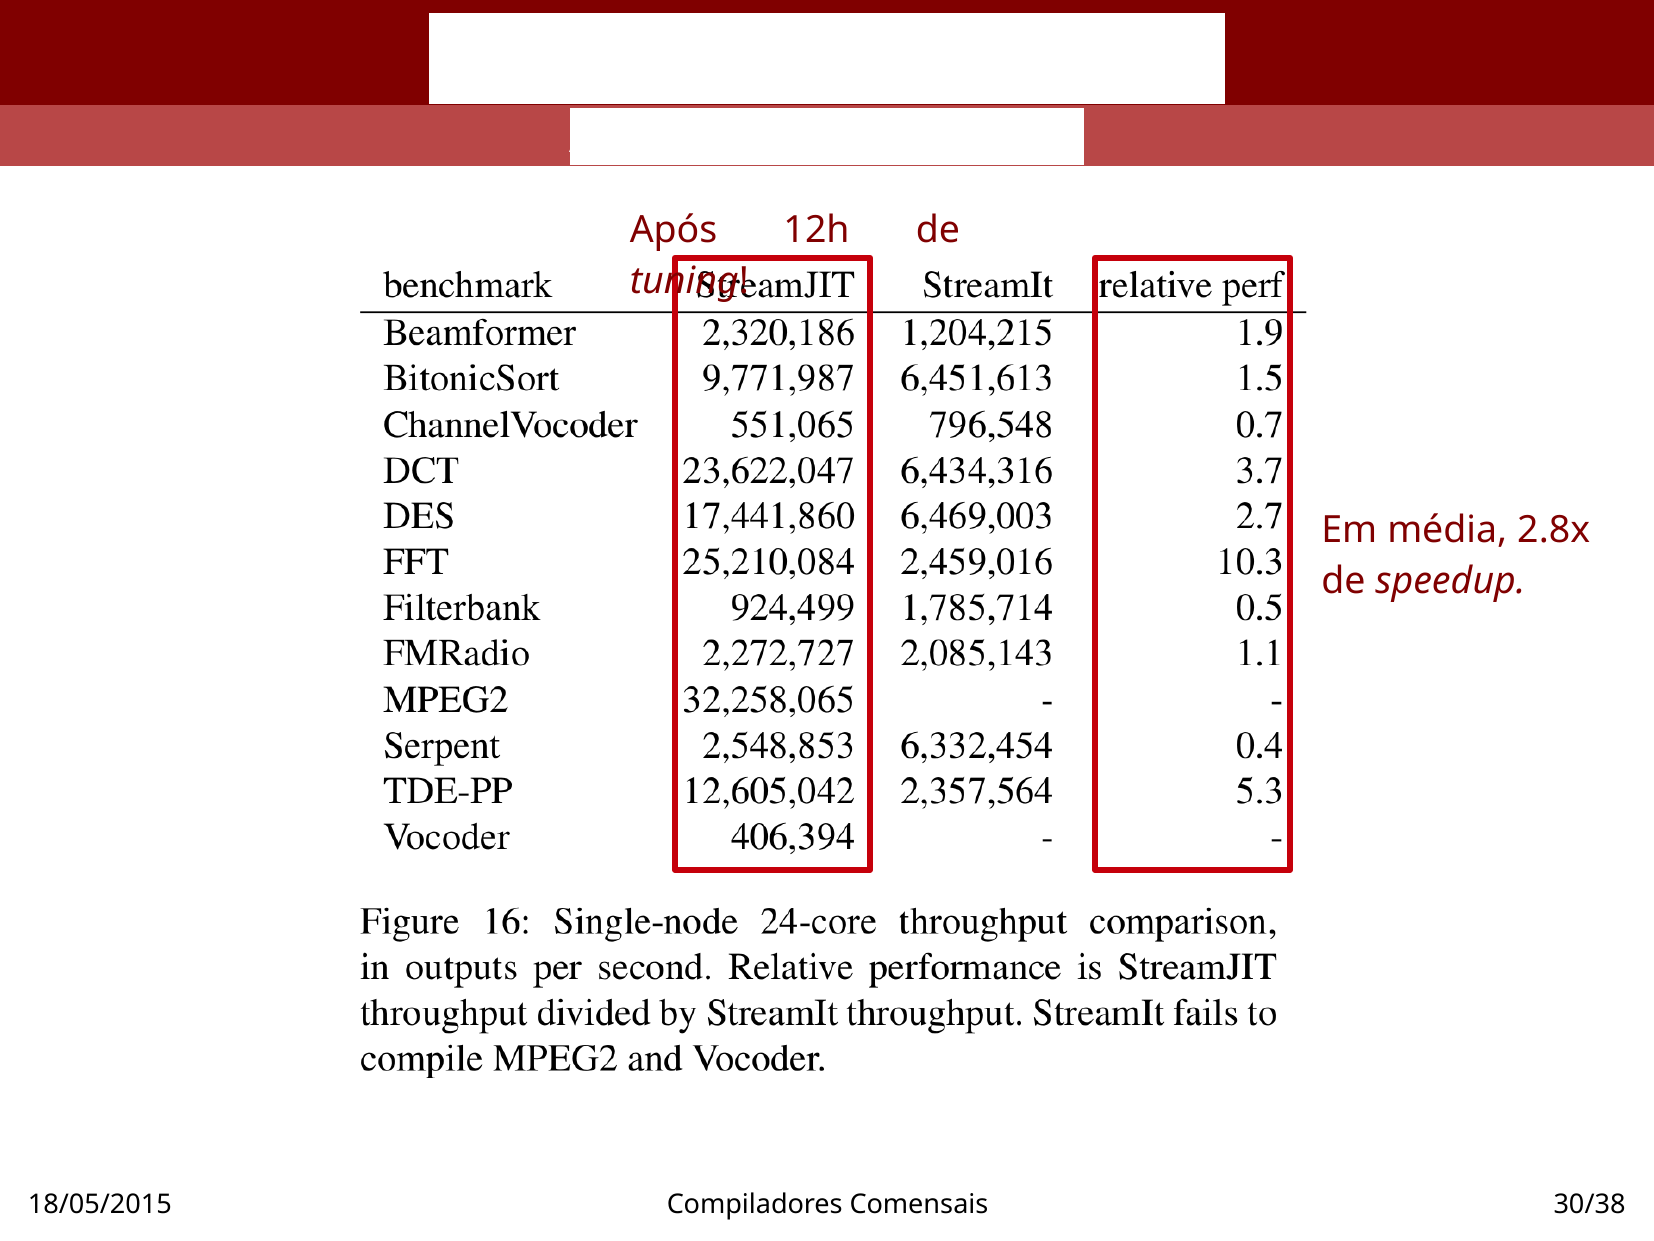

# Compiladores Comensais
Aumento de Desempenho
Após 12h de tuning!
Em média, 2.8x de speedup.
30